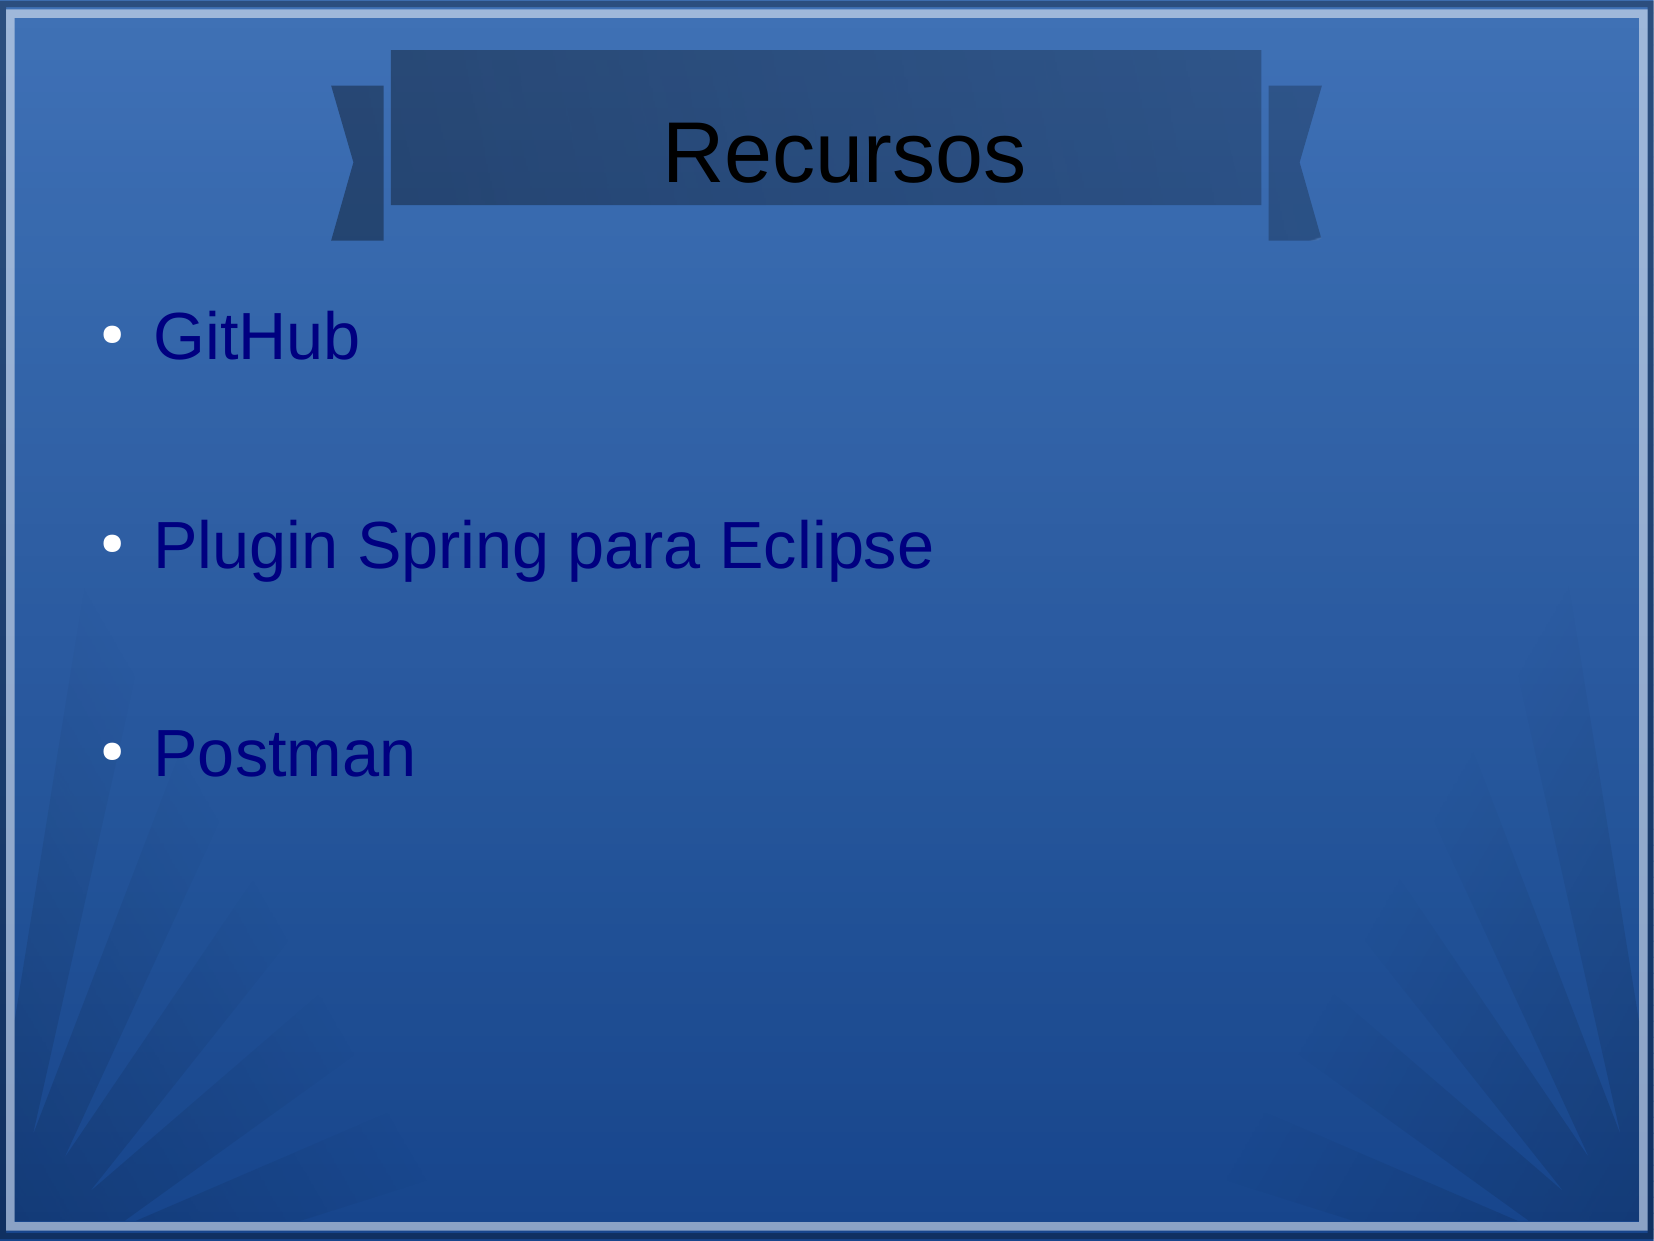

# Recursos
GitHub
Plugin Spring para Eclipse
Postman